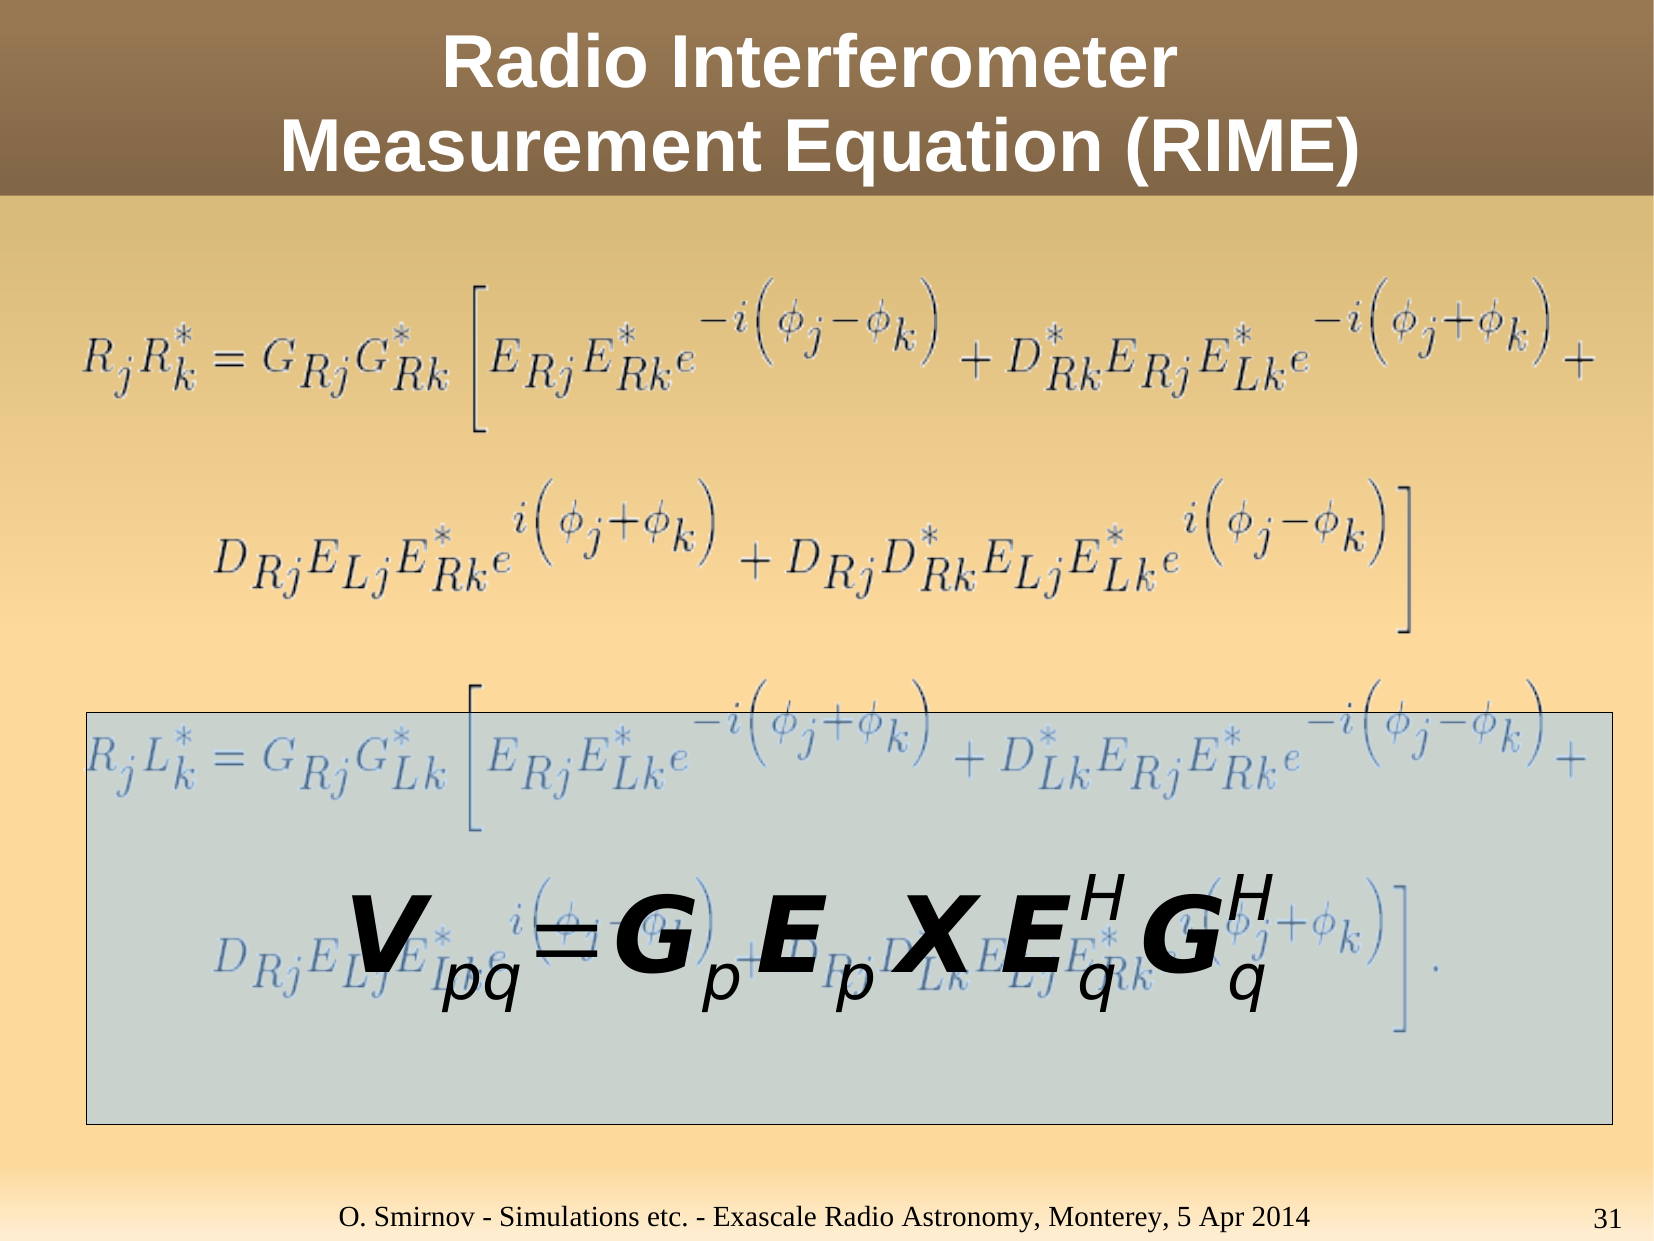

# Radio Interferometer Measurement Equation (RIME)
O. Smirnov - Simulations etc. - Exascale Radio Astronomy, Monterey, 5 Apr 2014
31